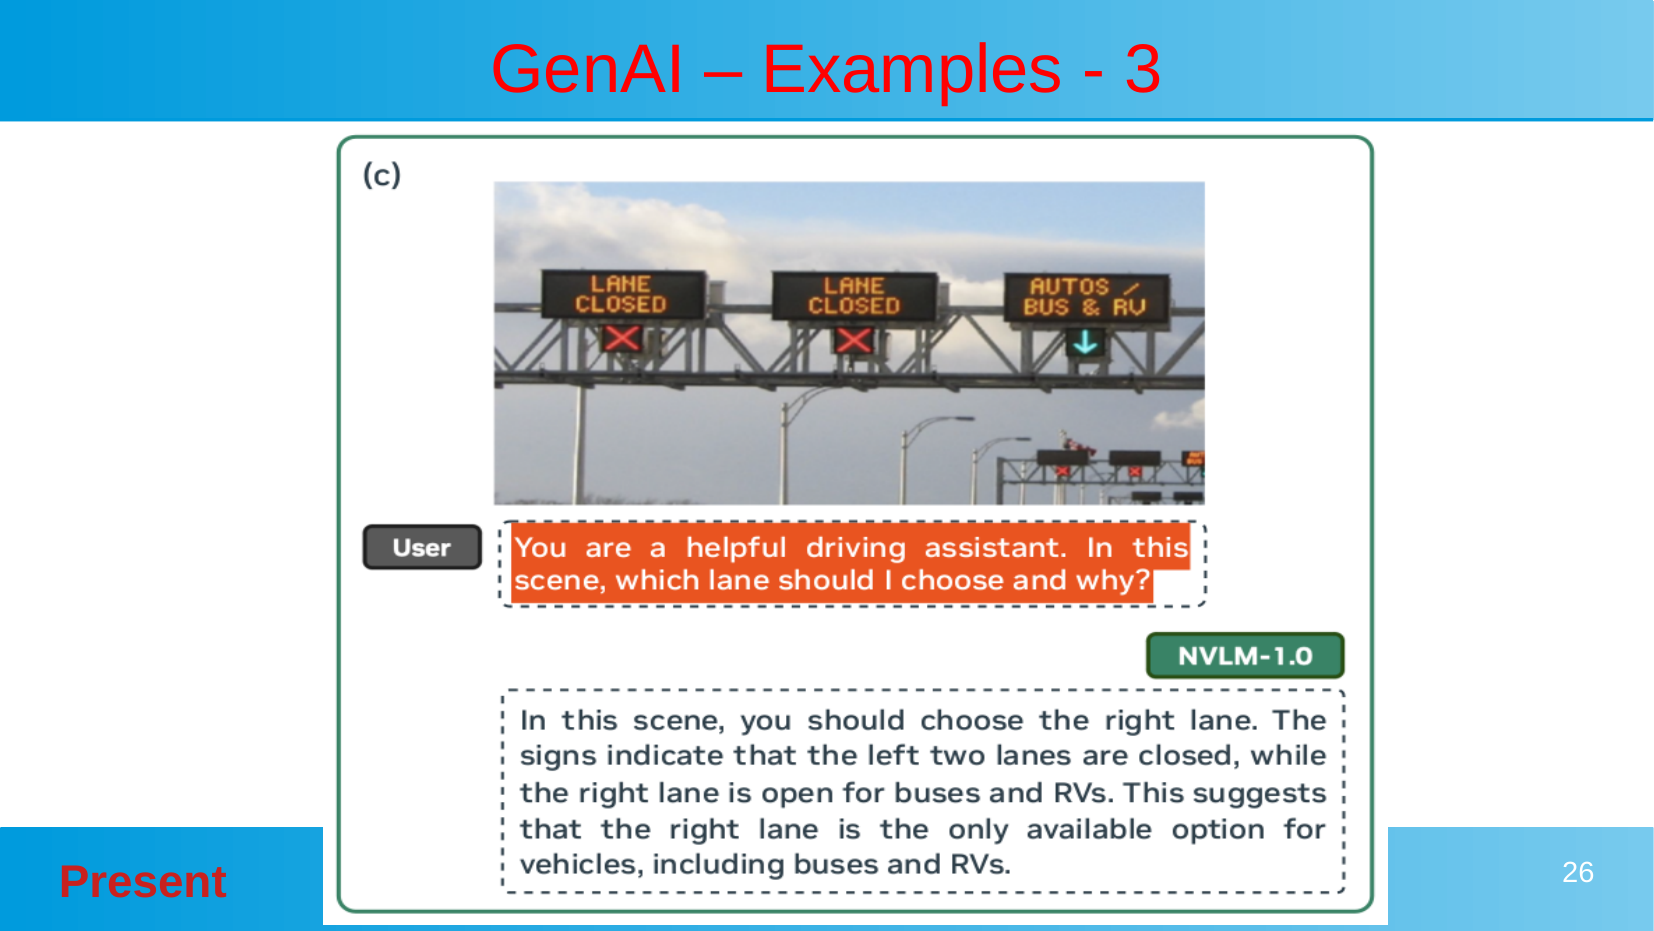

# GenAI – Examples - 3
26